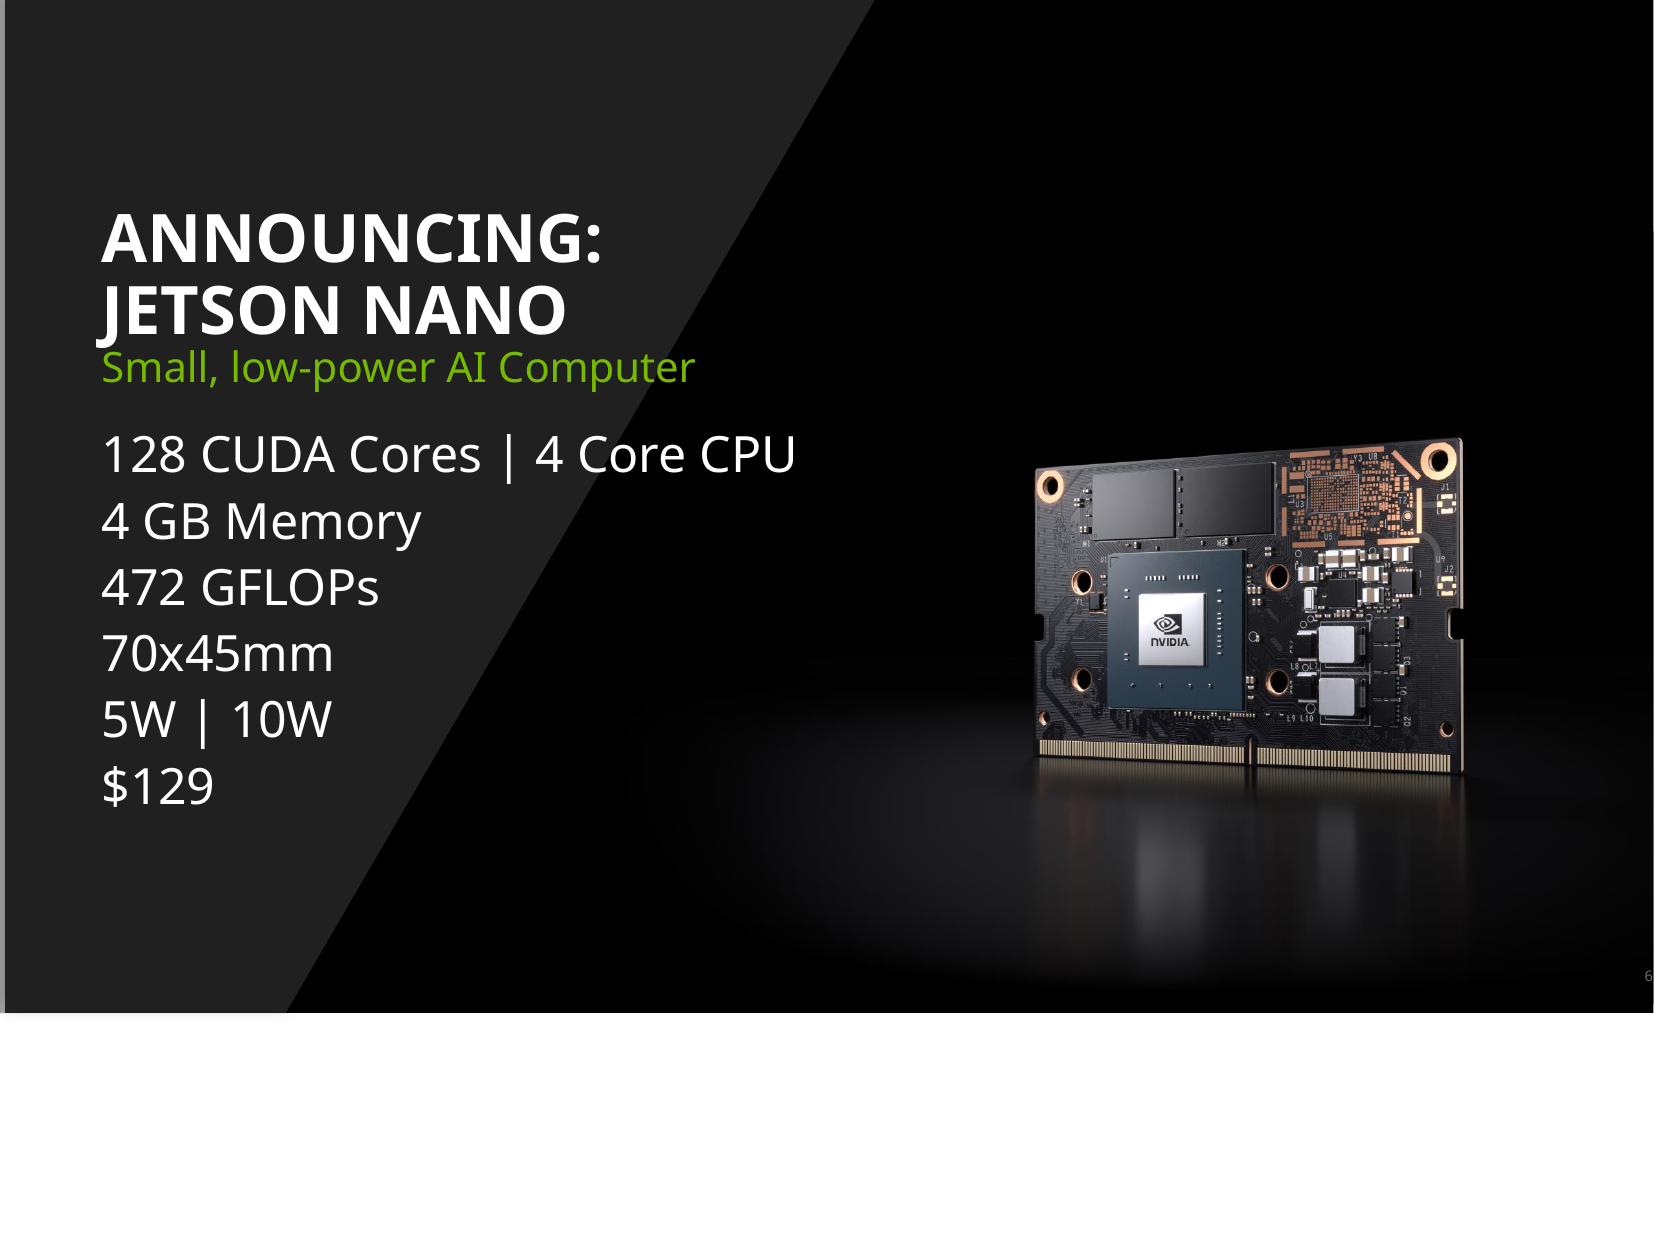

ANNOUNCING:
JETSON NANO
Small, low-power AI Computer
128 CUDA Cores | 4 Core CPU
4 GB Memory
472 GFLOPs
70x45mm
5W | 10W
$129
6